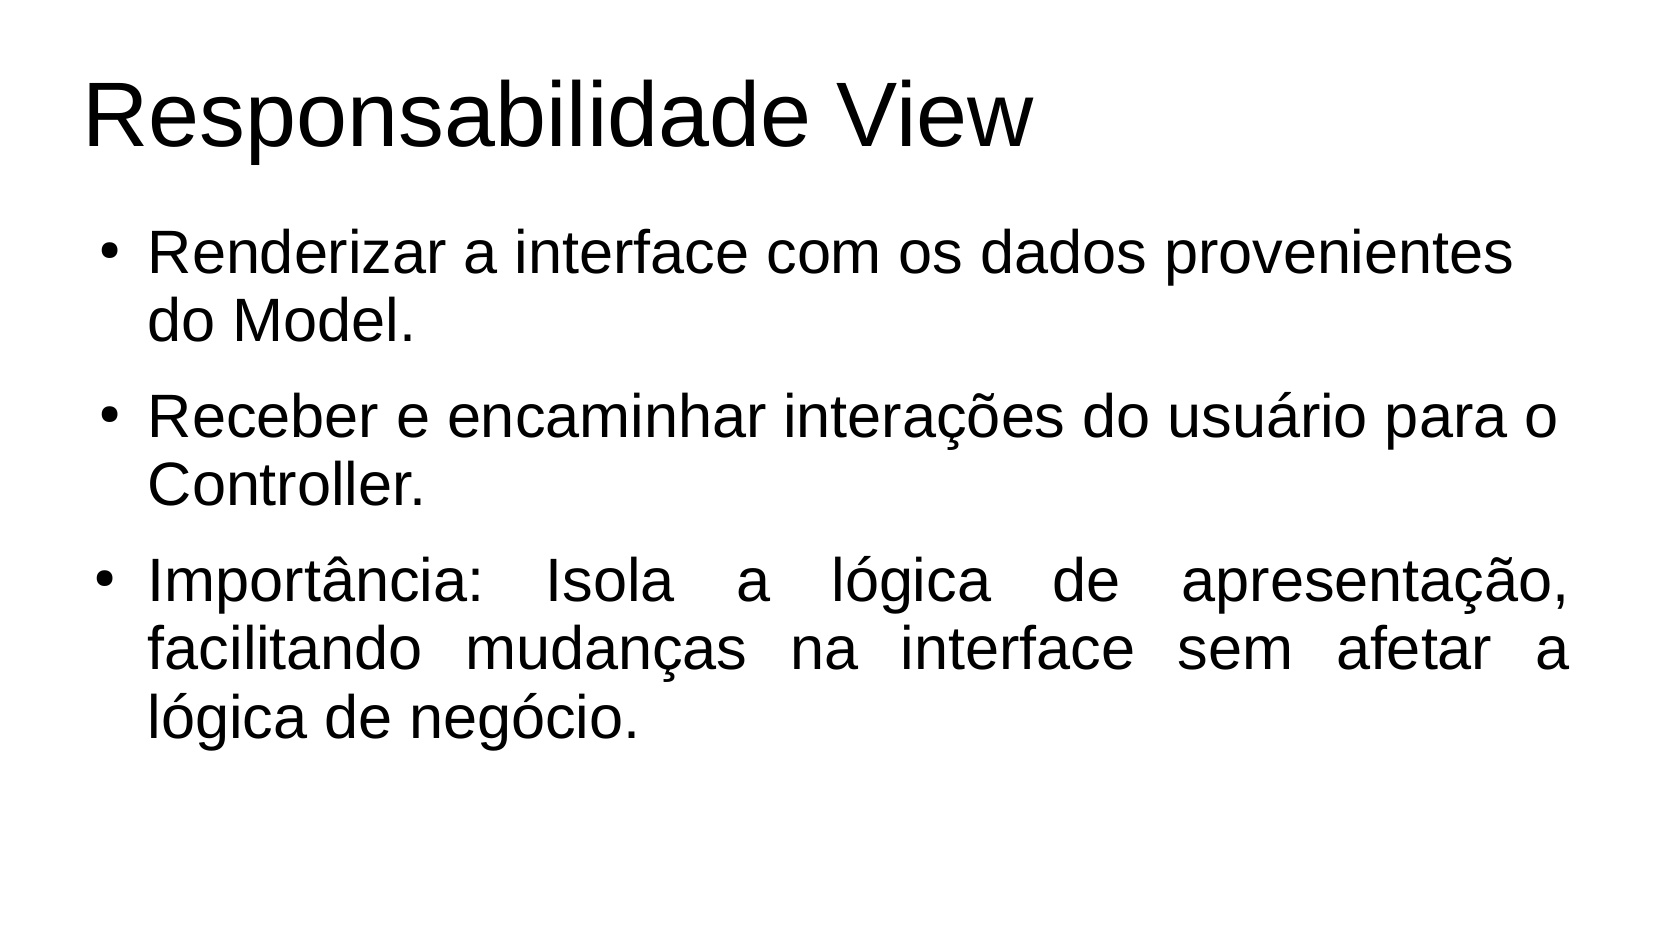

# Responsabilidade View
Renderizar a interface com os dados provenientes do Model.
Receber e encaminhar interações do usuário para o Controller.
Importância: Isola a lógica de apresentação, facilitando mudanças na interface sem afetar a lógica de negócio.